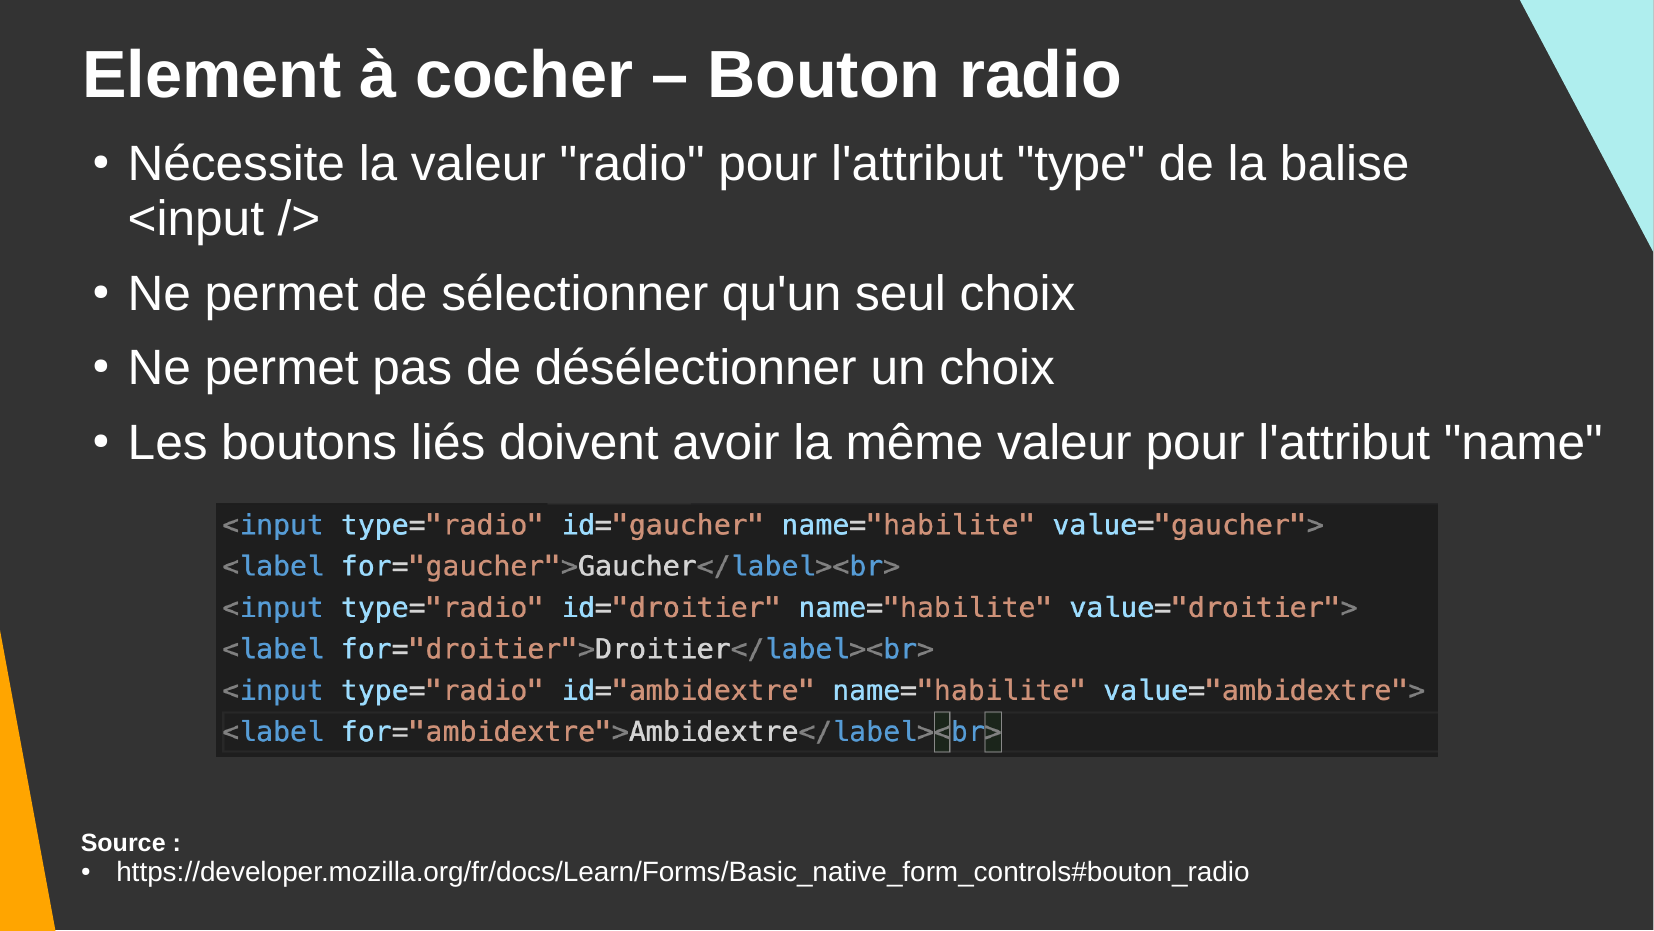

# Element à cocher – Bouton radio
Nécessite la valeur "radio" pour l'attribut "type" de la balise <input />
Ne permet de sélectionner qu'un seul choix
Ne permet pas de désélectionner un choix
Les boutons liés doivent avoir la même valeur pour l'attribut "name"
Source :
https://developer.mozilla.org/fr/docs/Learn/Forms/Basic_native_form_controls#bouton_radio